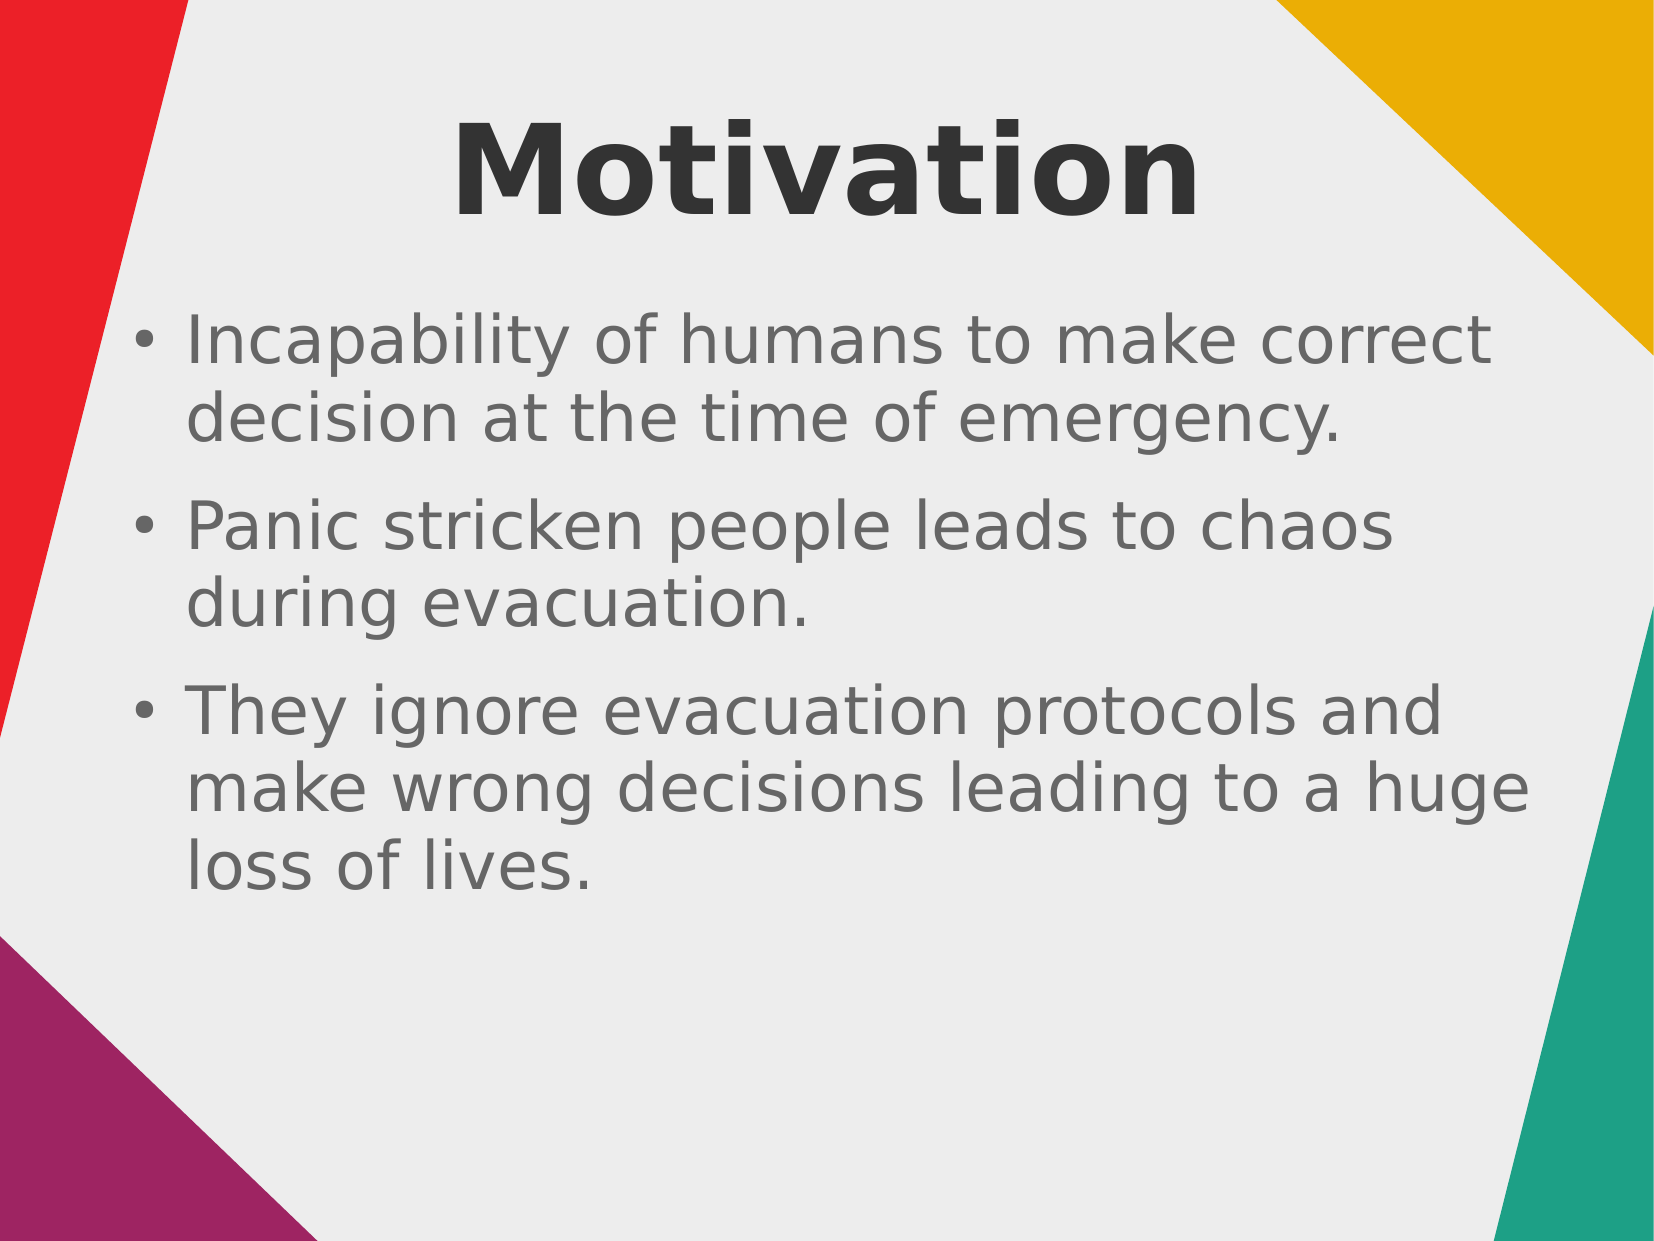

# Motivation
Incapability of humans to make correct decision at the time of emergency.
Panic stricken people leads to chaos during evacuation.
They ignore evacuation protocols and make wrong decisions leading to a huge loss of lives.